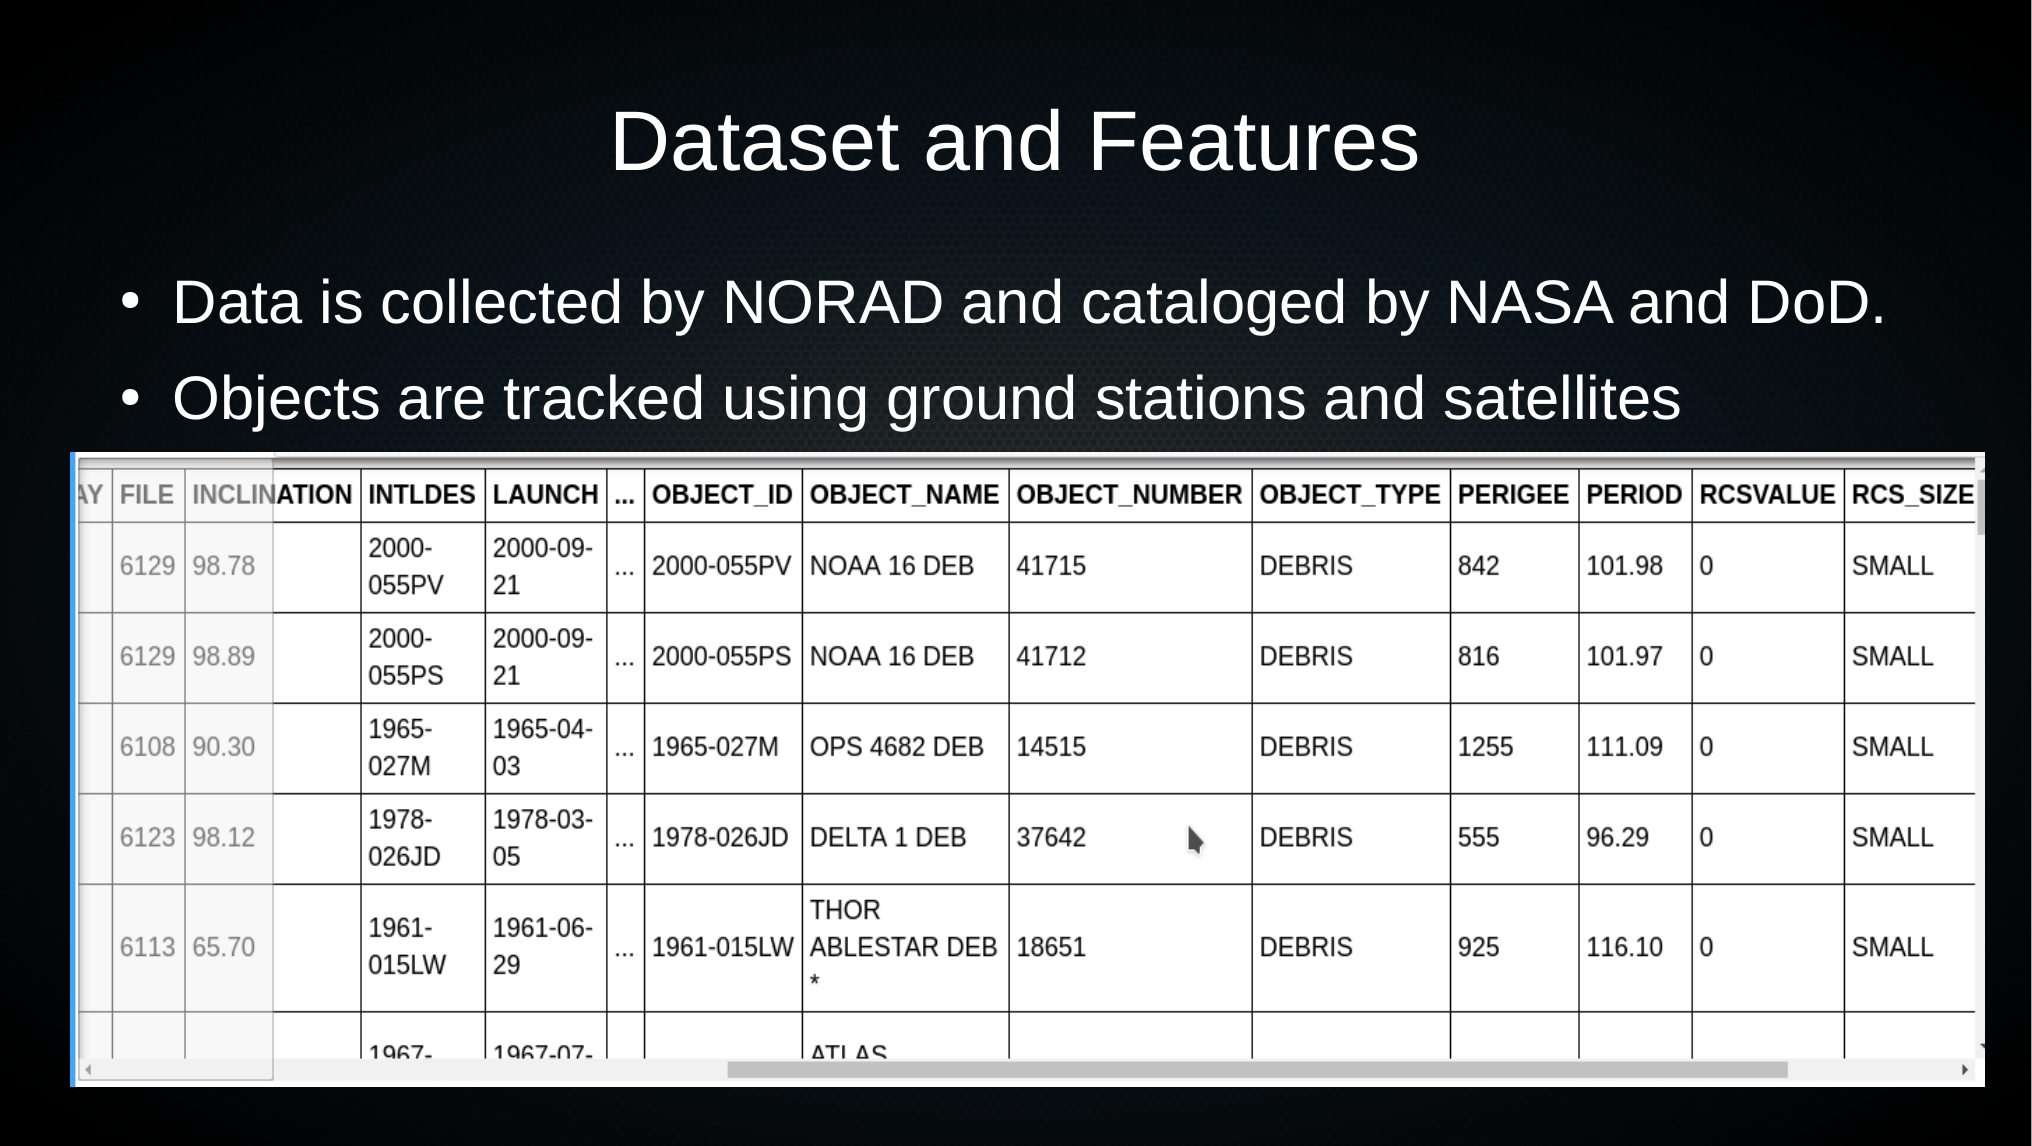

# Dataset and Features
Data is collected by NORAD and cataloged by NASA and DoD.
Objects are tracked using ground stations and satellites
5